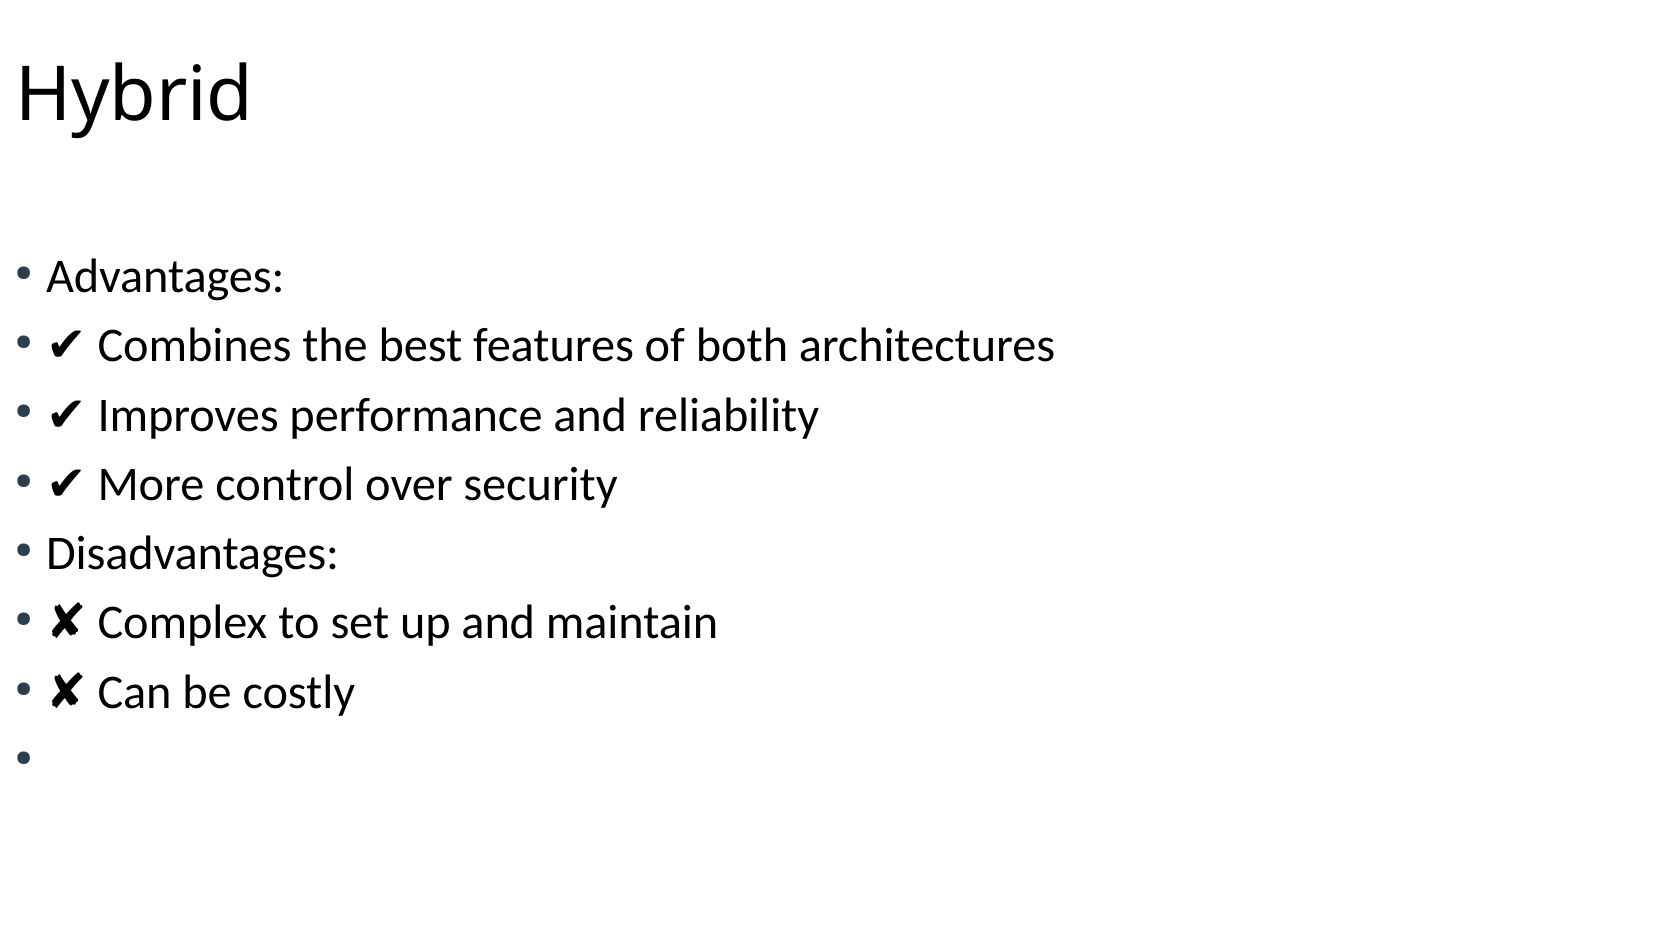

# Hybrid
Advantages:
✔ Combines the best features of both architectures
✔ Improves performance and reliability
✔ More control over security
Disadvantages:
✘ Complex to set up and maintain
✘ Can be costly